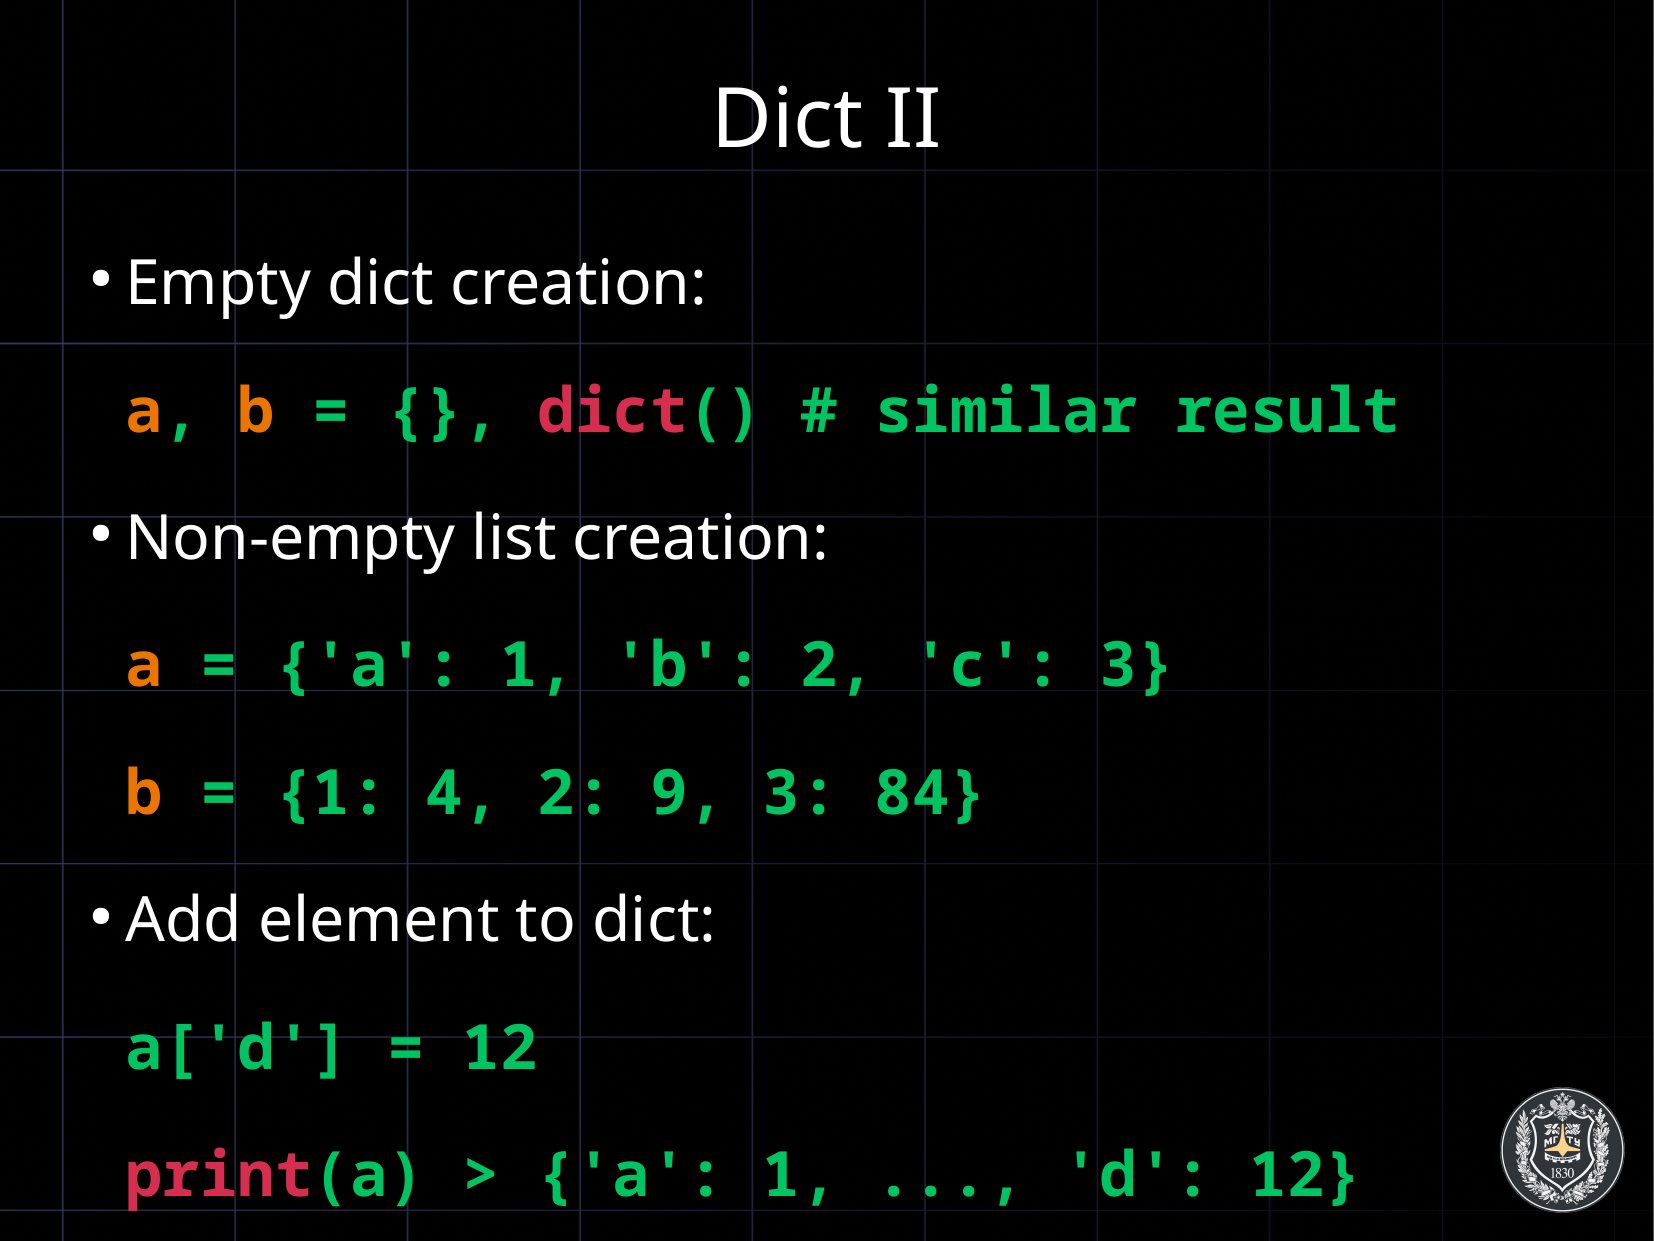

# Dict II
Empty dict creation:
a, b = {}, dict() # similar result
Non-empty list creation:
a = {'a': 1, 'b': 2, 'c': 3}
b = {1: 4, 2: 9, 3: 84}
Add element to dict:
a['d'] = 12
print(a) > {'a': 1, ..., 'd': 12}
b[5] = 6
print(b) > {1: 4, ..., 5: 6}